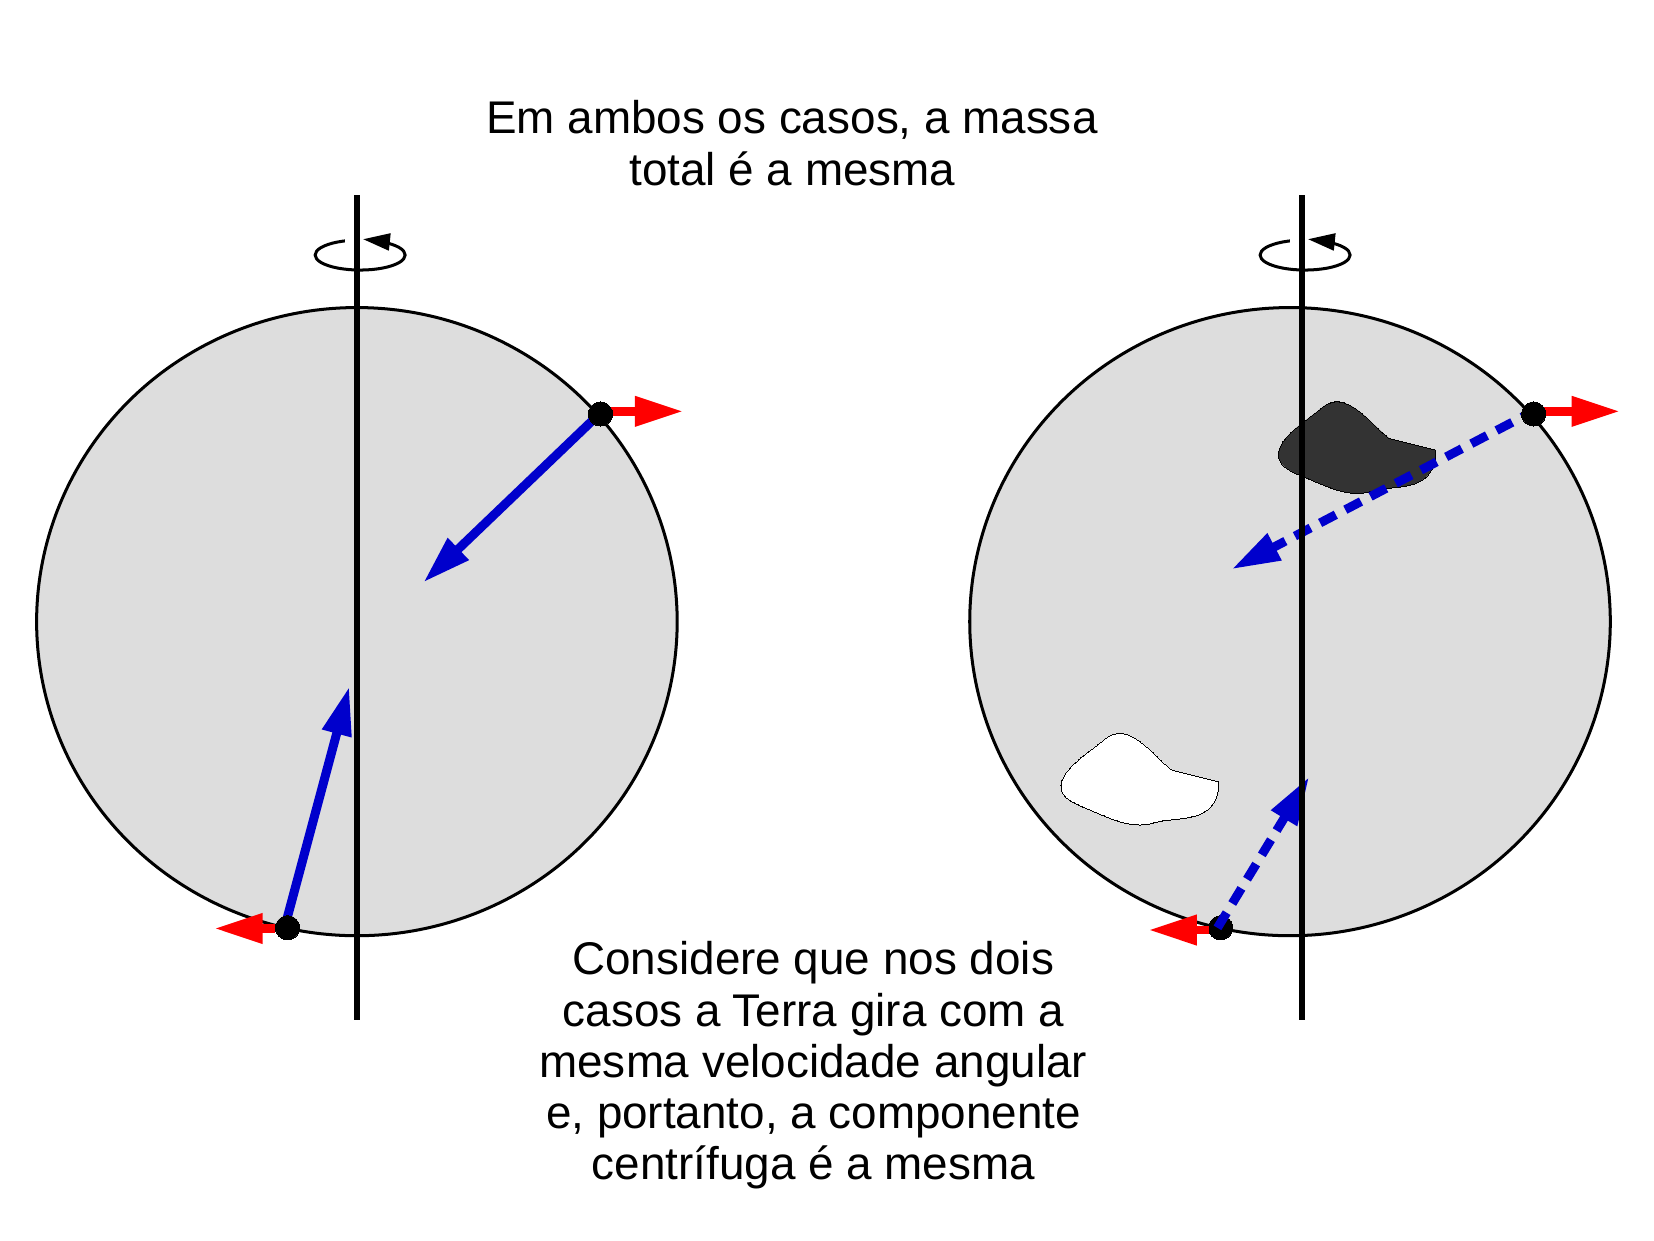

Em ambos os casos, a massa total é a mesma
Considere que nos dois casos a Terra gira com a mesma velocidade angular e, portanto, a componente centrífuga é a mesma